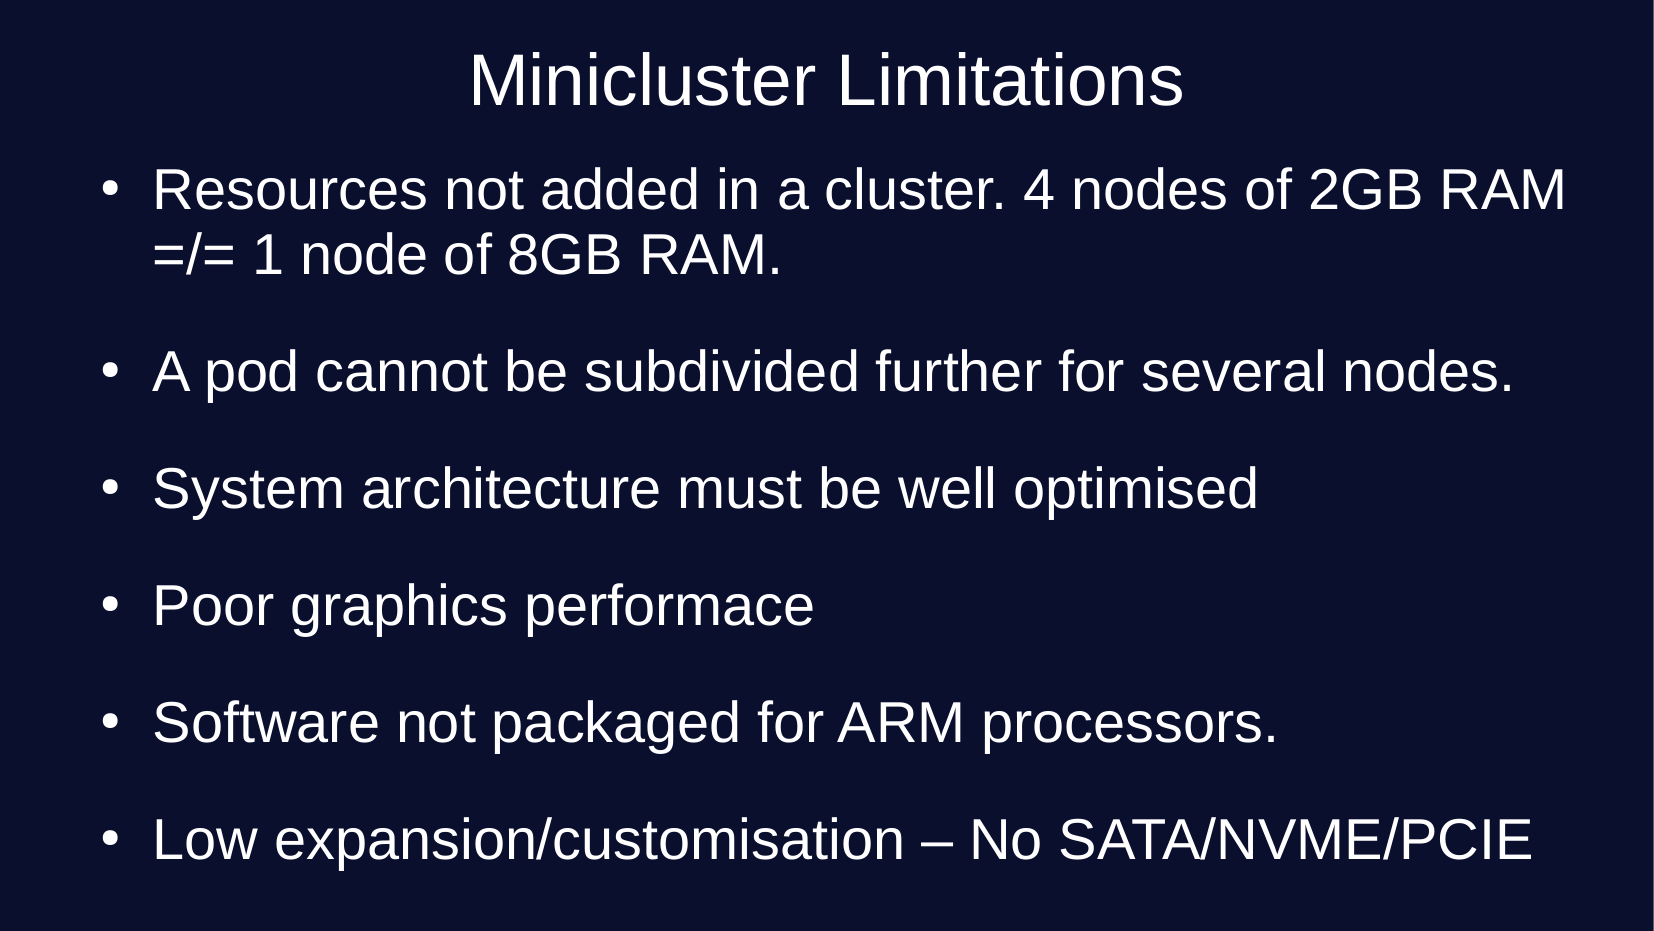

# Minicluster Limitations
Resources not added in a cluster. 4 nodes of 2GB RAM =/= 1 node of 8GB RAM.
A pod cannot be subdivided further for several nodes.
System architecture must be well optimised
Poor graphics performace
Software not packaged for ARM processors.
Low expansion/customisation – No SATA/NVME/PCIE